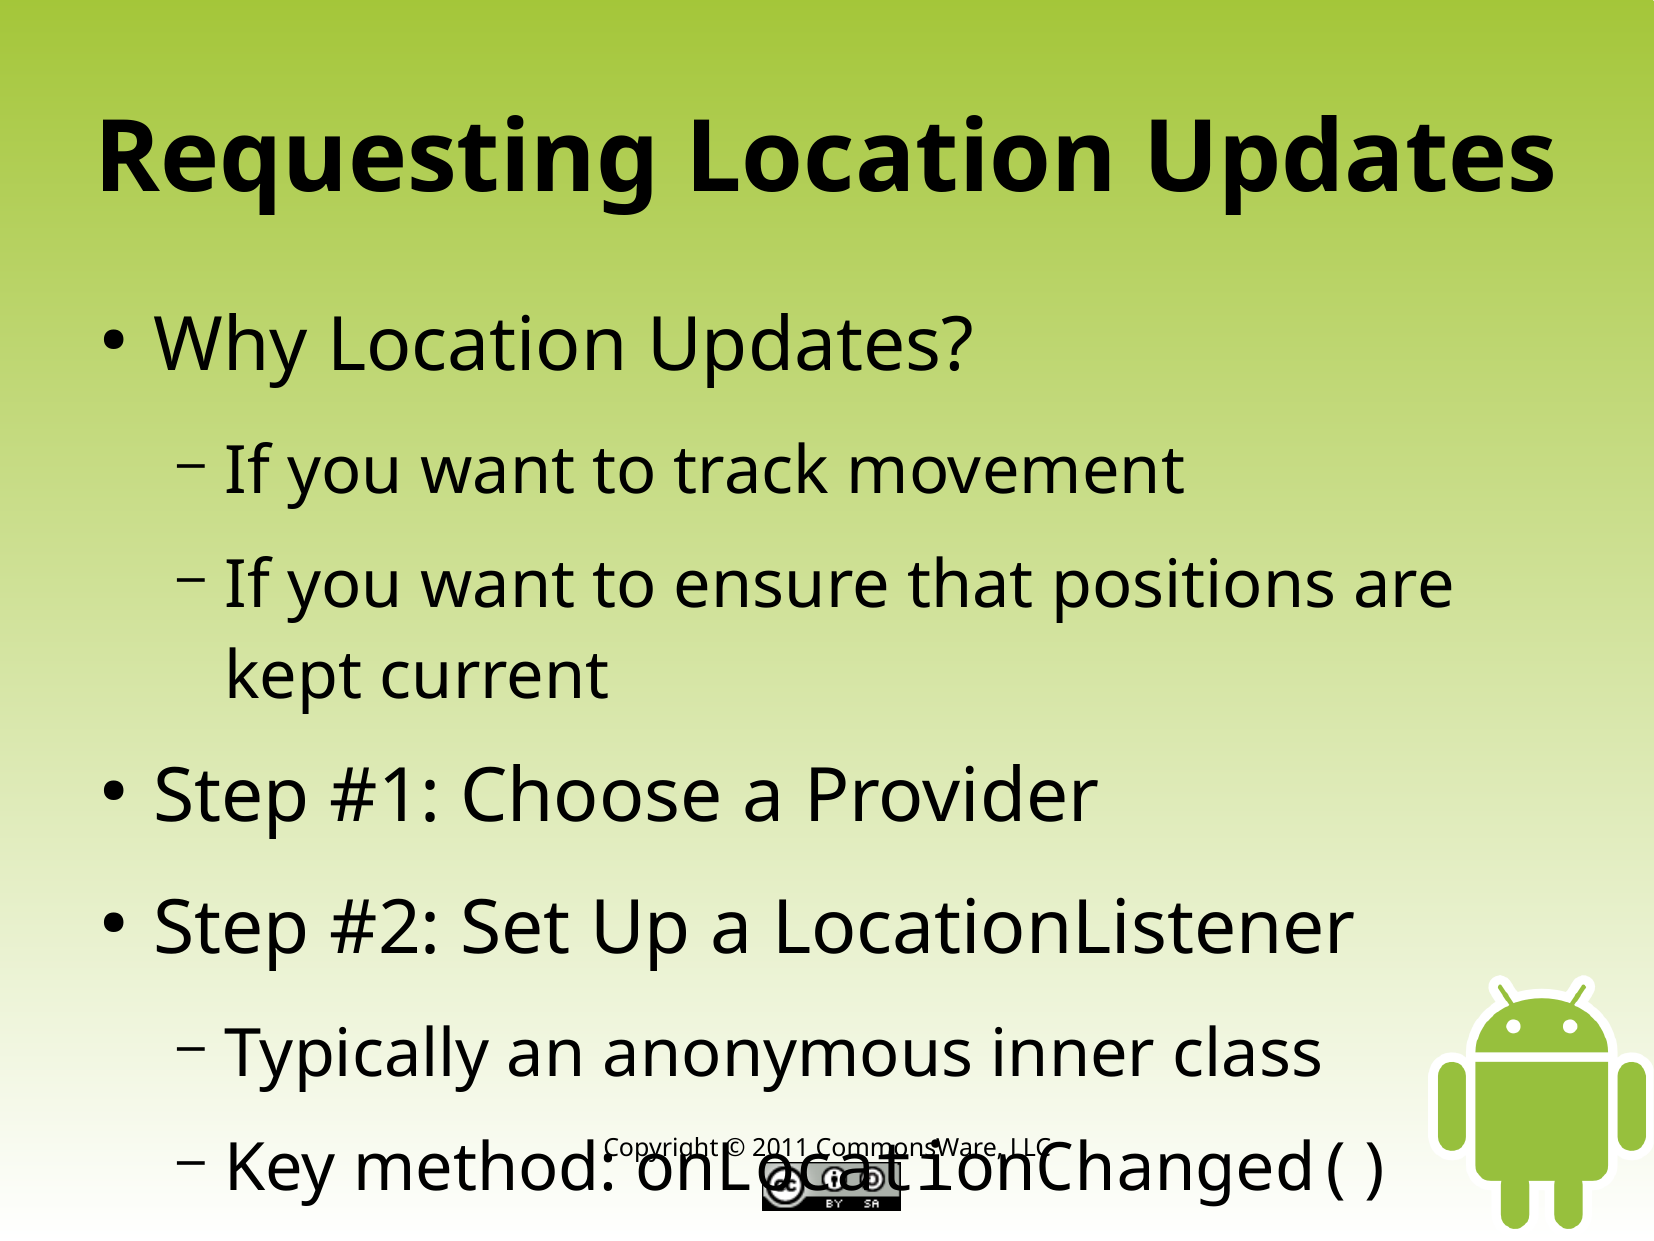

# Requesting Location Updates
Why Location Updates?
If you want to track movement
If you want to ensure that positions are kept current
Step #1: Choose a Provider
Step #2: Set Up a LocationListener
Typically an anonymous inner class
Key method: onLocationChanged()